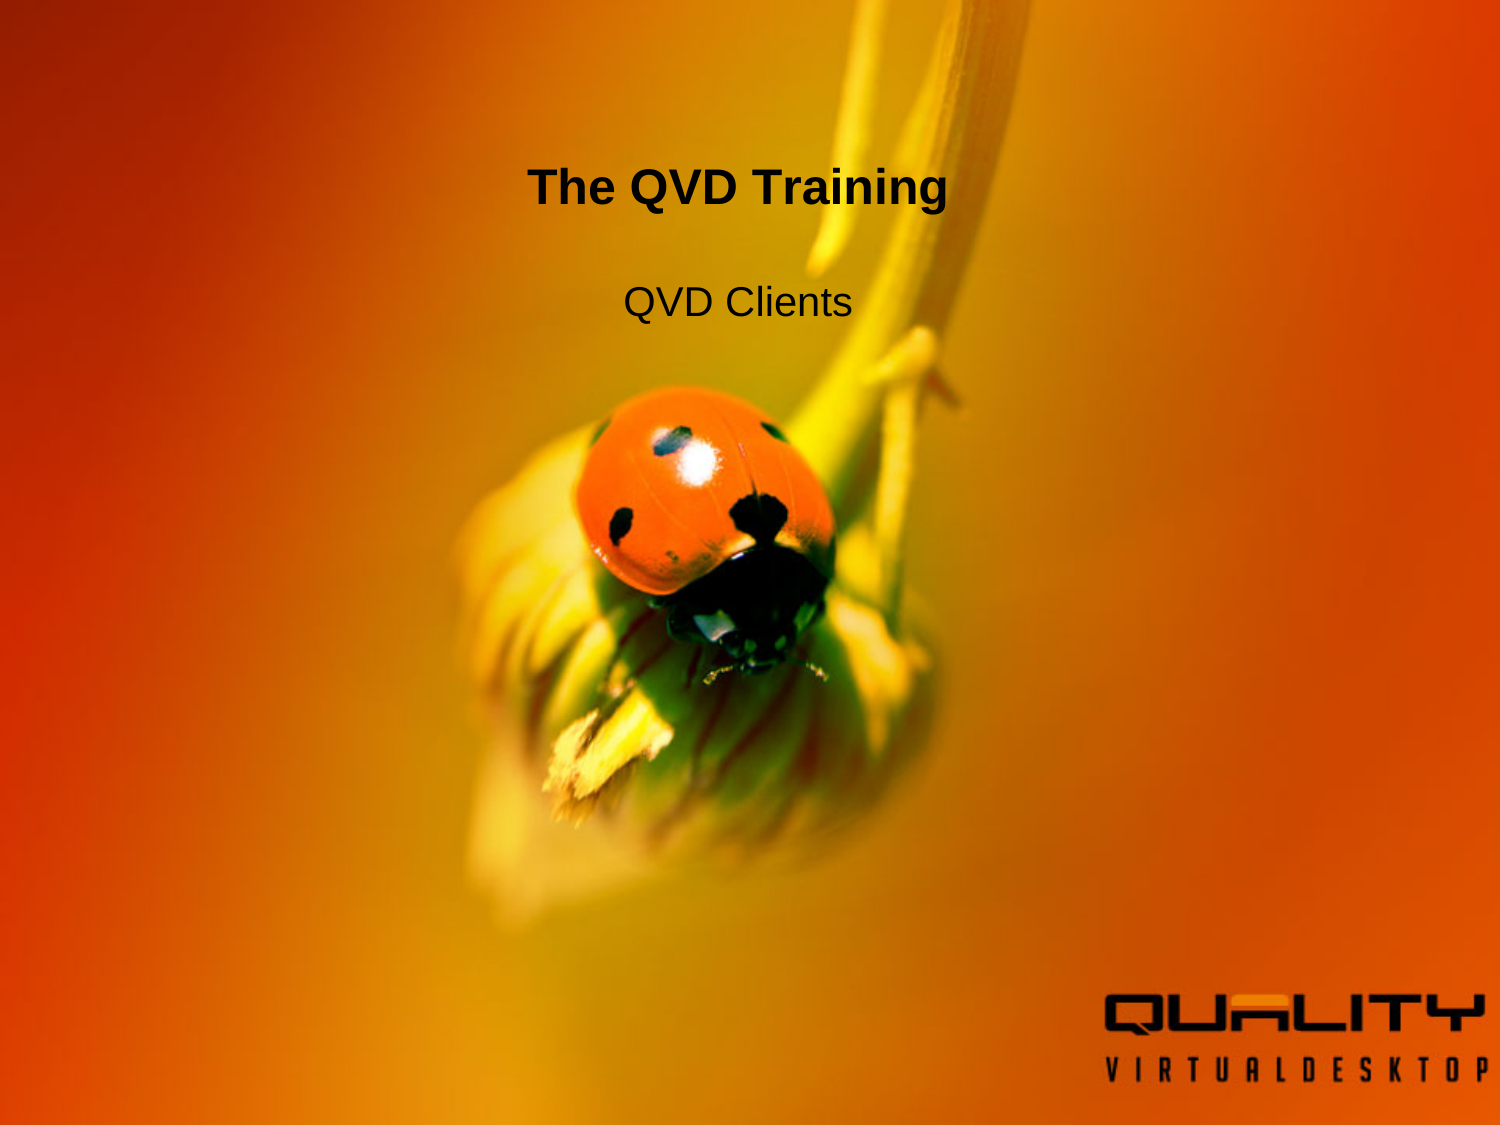

The QVD Training
QVD Clients
# Nombre del Producto
Fulanito de Tal
Cargo